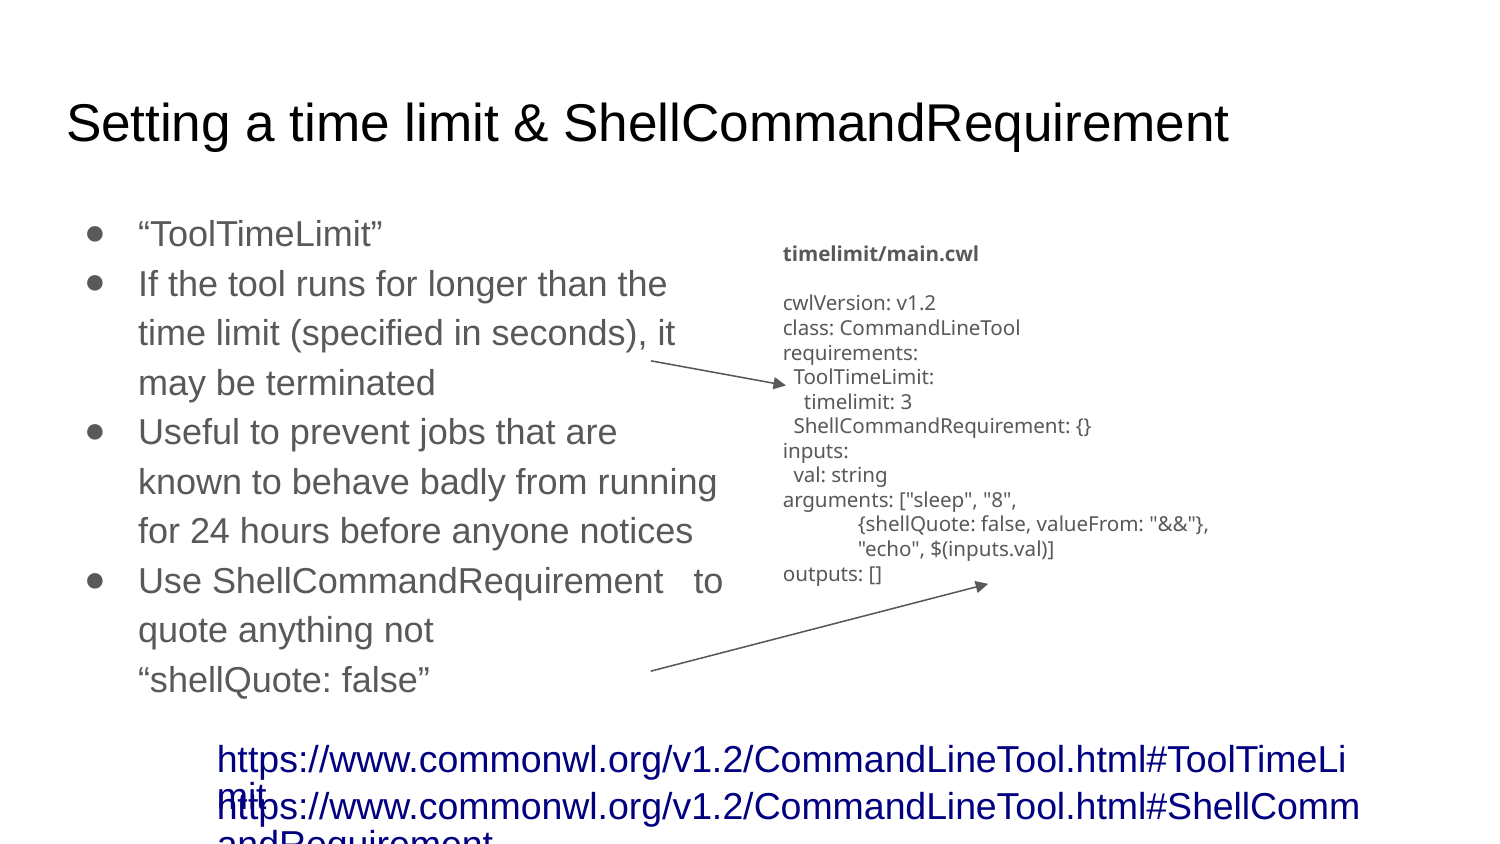

# Setting a time limit & ShellCommandRequirement
“ToolTimeLimit”
If the tool runs for longer than the time limit (specified in seconds), it may be terminated
Useful to prevent jobs that are known to behave badly from running for 24 hours before anyone notices
Use ShellCommandRequirement to quote anything not
“shellQuote: false”
timelimit/main.cwl
cwlVersion: v1.2
class: CommandLineTool
requirements:
 ToolTimeLimit:
 timelimit: 3
 ShellCommandRequirement: {}
inputs:
 val: string
arguments: ["sleep", "8",
 	{shellQuote: false, valueFrom: "&&"},
 	"echo", $(inputs.val)]
outputs: []
https://www.commonwl.org/v1.2/CommandLineTool.html#ToolTimeLimit
https://www.commonwl.org/v1.2/CommandLineTool.html#ShellCommandRequirement